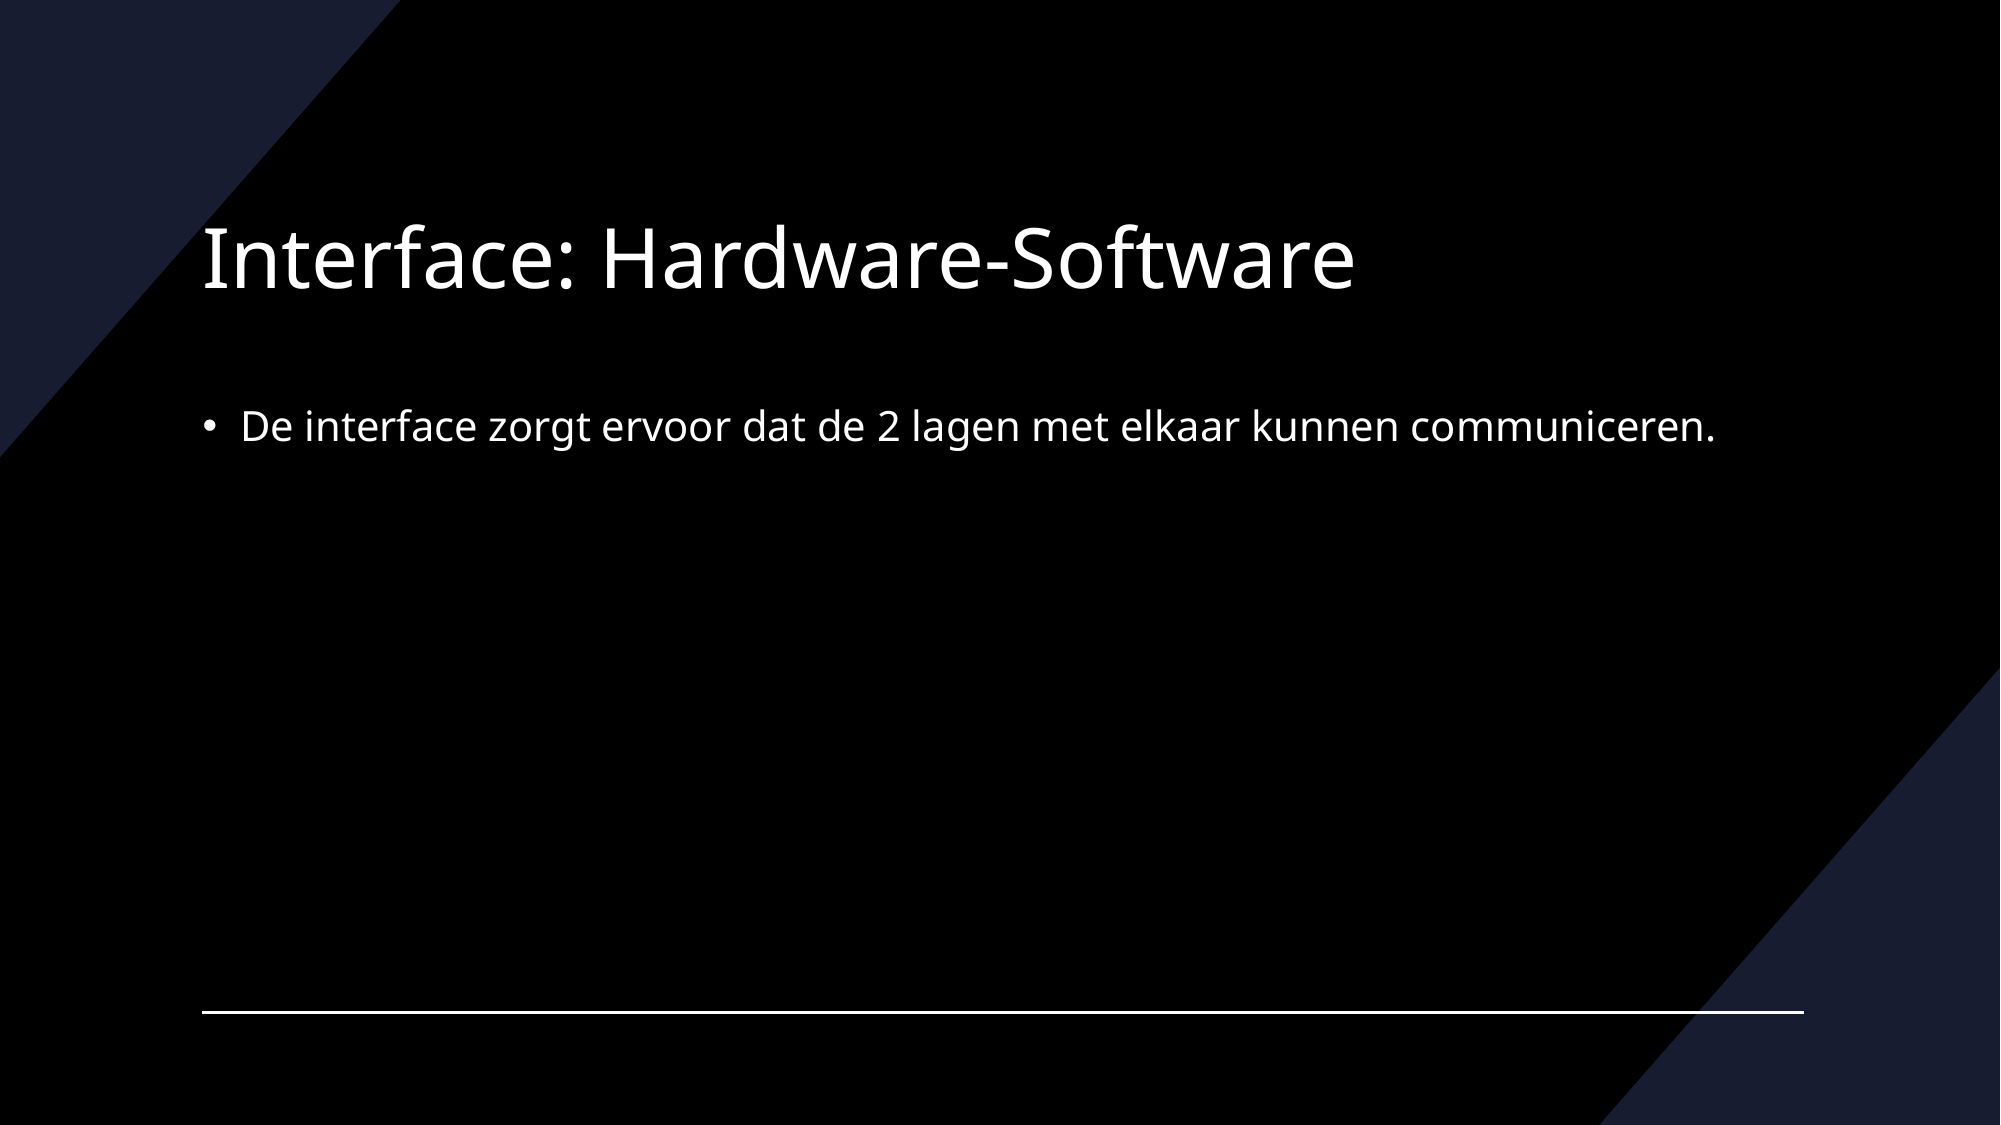

# Interface: Hardware-Software
De interface zorgt ervoor dat de 2 lagen met elkaar kunnen communiceren.